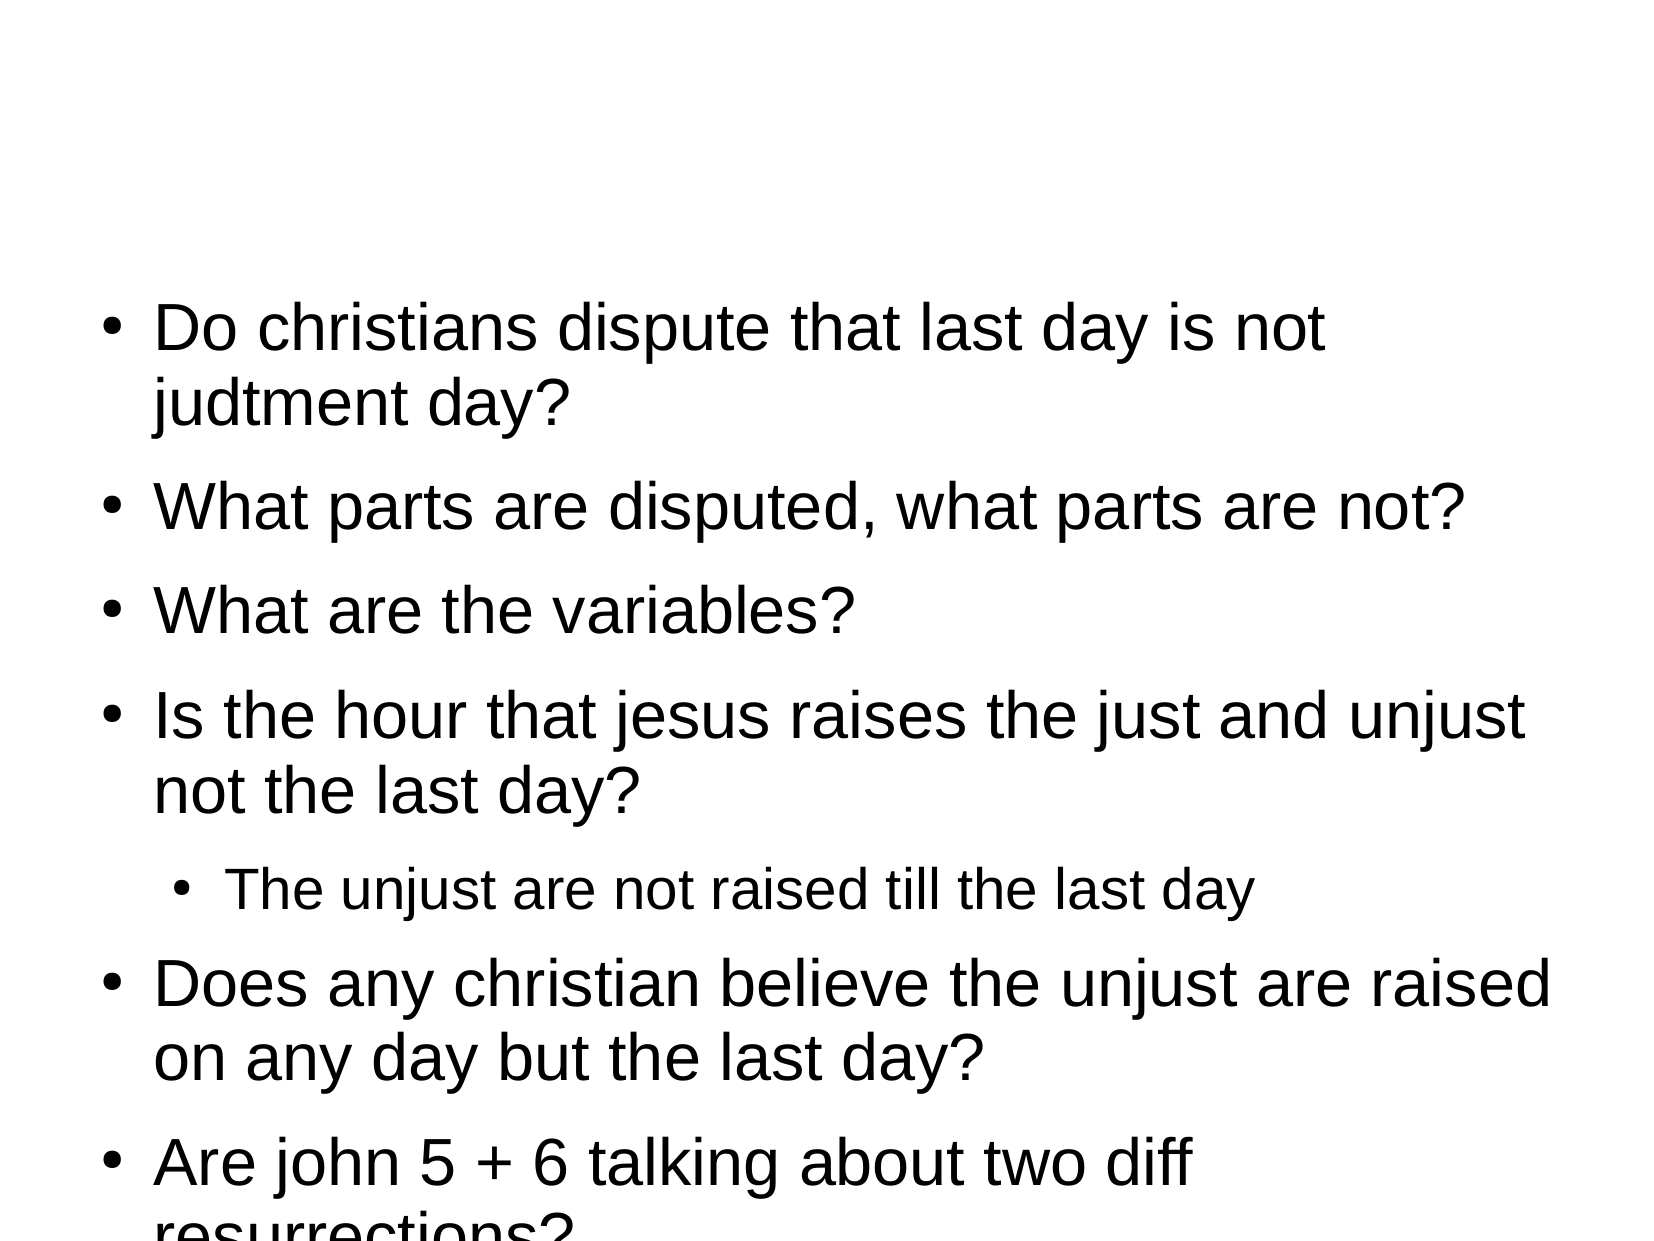

#
Do christians dispute that last day is not judtment day?
What parts are disputed, what parts are not?
What are the variables?
Is the hour that jesus raises the just and unjust not the last day?
The unjust are not raised till the last day
Does any christian believe the unjust are raised on any day but the last day?
Are john 5 + 6 talking about two diff resurrections?